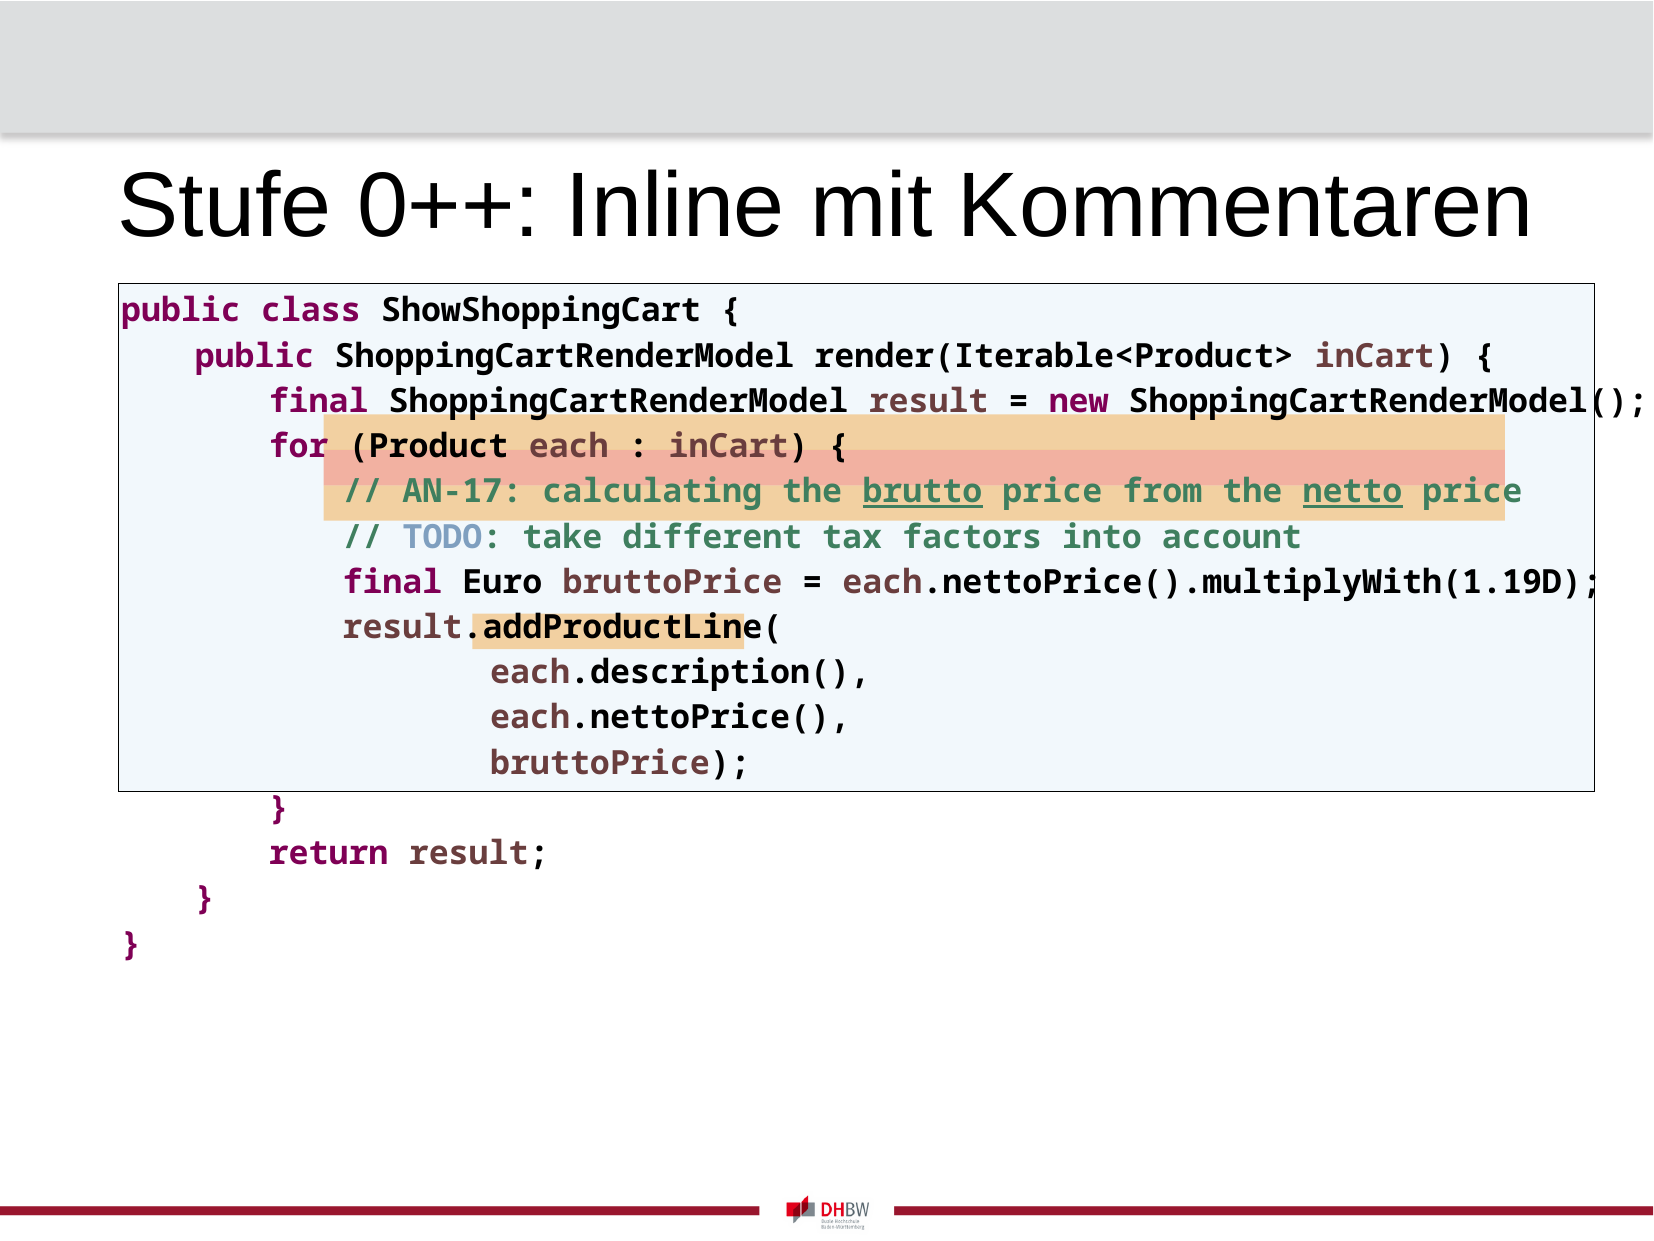

# Stufe 0++: Inline mit Kommentaren
public class ShowShoppingCart {
	public ShoppingCartRenderModel render(Iterable<Product> inCart) {
		final ShoppingCartRenderModel result = new ShoppingCartRenderModel();
		for (Product each : inCart) {
			// AN-17: calculating the brutto price from the netto price
			// TODO: take different tax factors into account
			final Euro bruttoPrice = each.nettoPrice().multiplyWith(1.19D);
			result.addProductLine(
					each.description(),
					each.nettoPrice(),
					bruttoPrice);
		}
		return result;
	}
}